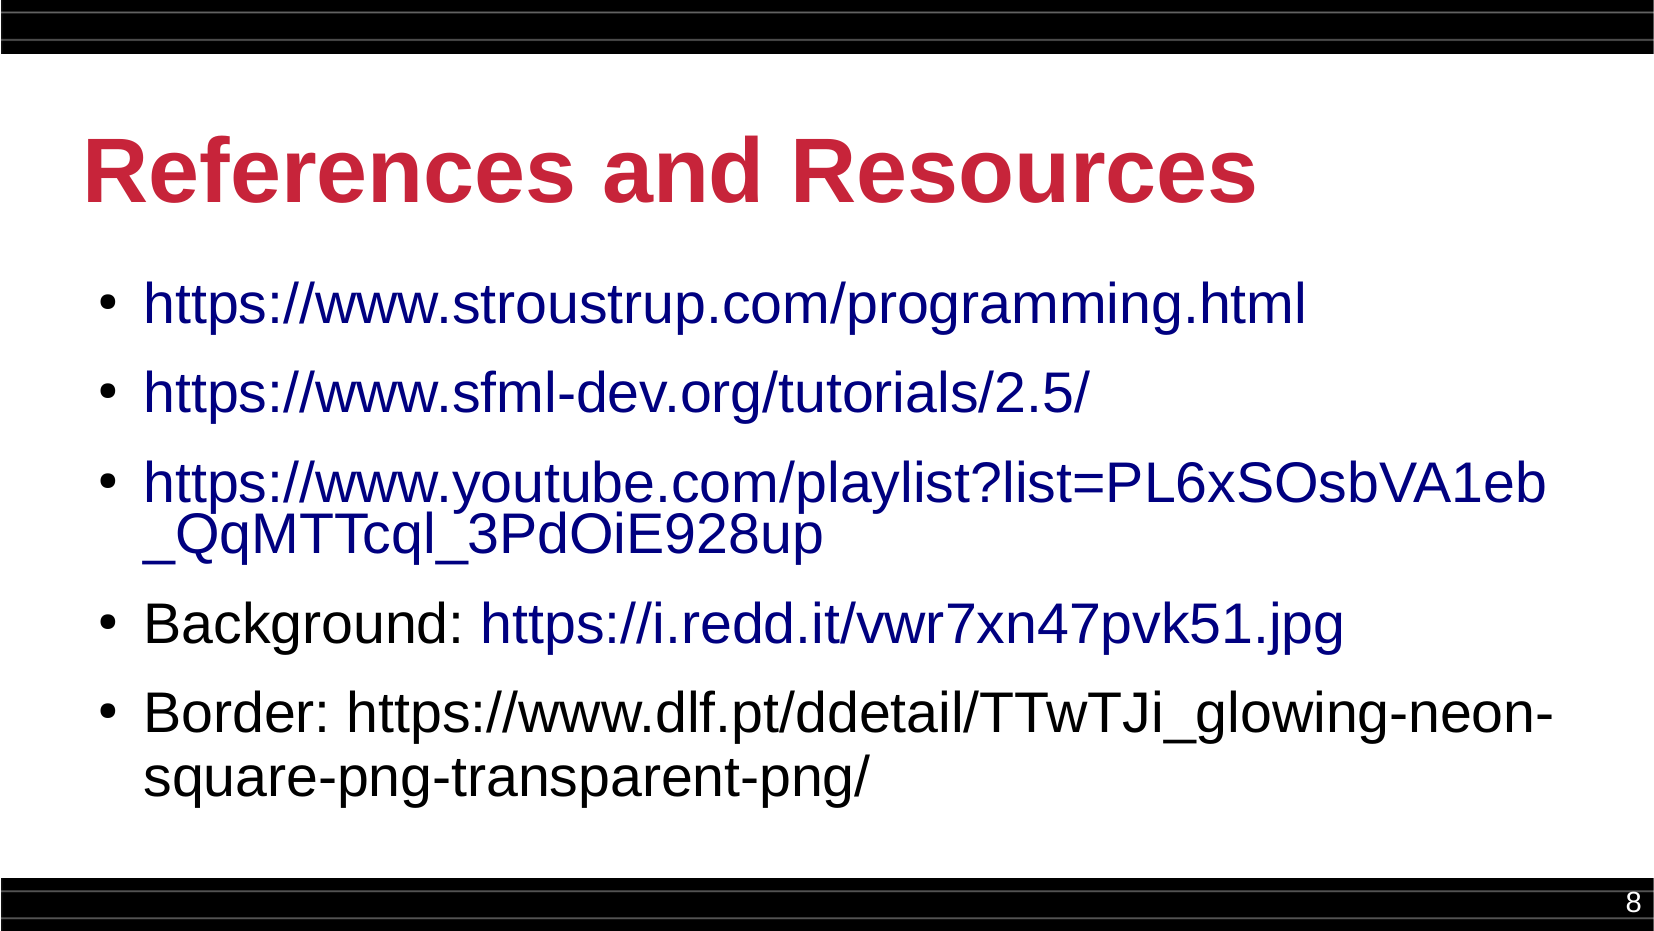

# References and Resources
https://www.stroustrup.com/programming.html
https://www.sfml-dev.org/tutorials/2.5/
https://www.youtube.com/playlist?list=PL6xSOsbVA1eb_QqMTTcql_3PdOiE928up
Background: https://i.redd.it/vwr7xn47pvk51.jpg
Border: https://www.dlf.pt/ddetail/TTwTJi_glowing-neon-square-png-transparent-png/